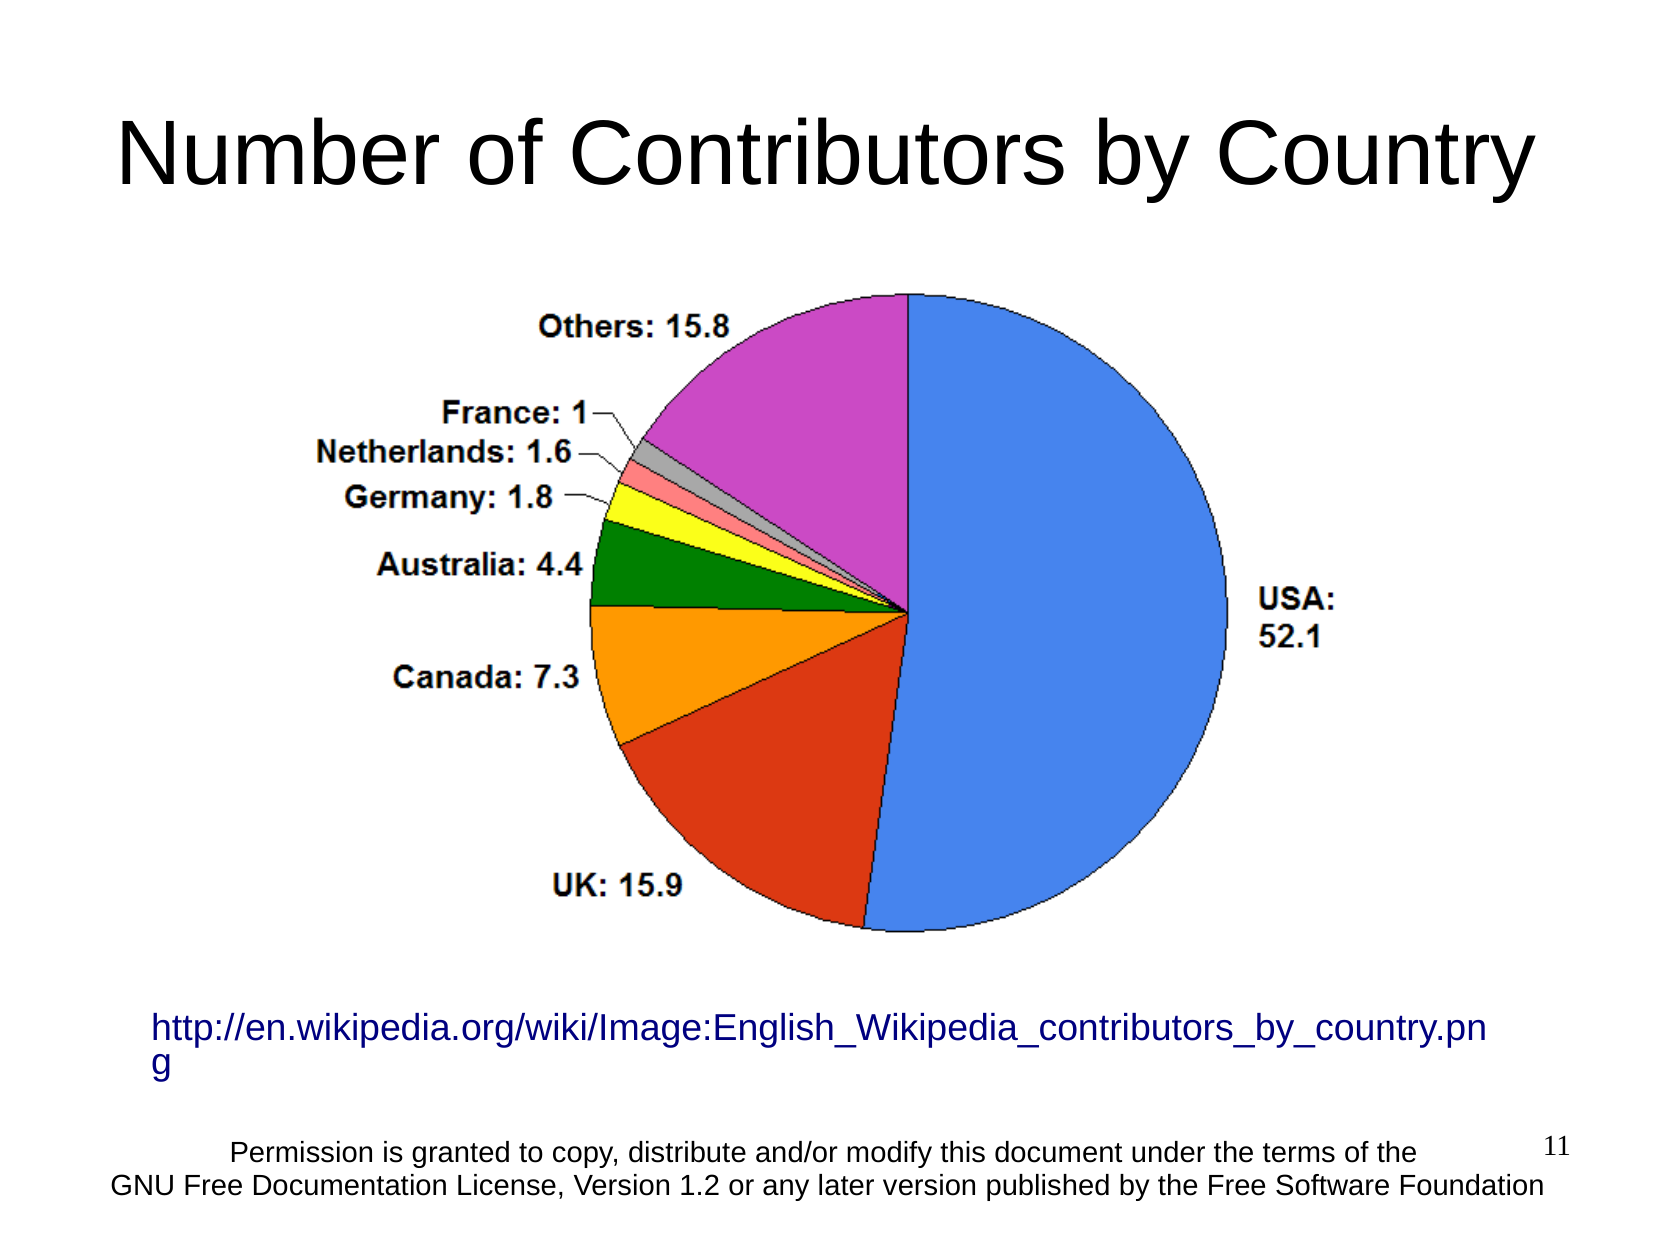

# Number of Contributors by Country
http://en.wikipedia.org/wiki/Image:English_Wikipedia_contributors_by_country.png
Permission is granted to copy, distribute and/or modify this document under the terms of the
GNU Free Documentation License, Version 1.2 or any later version published by the Free Software Foundation
11